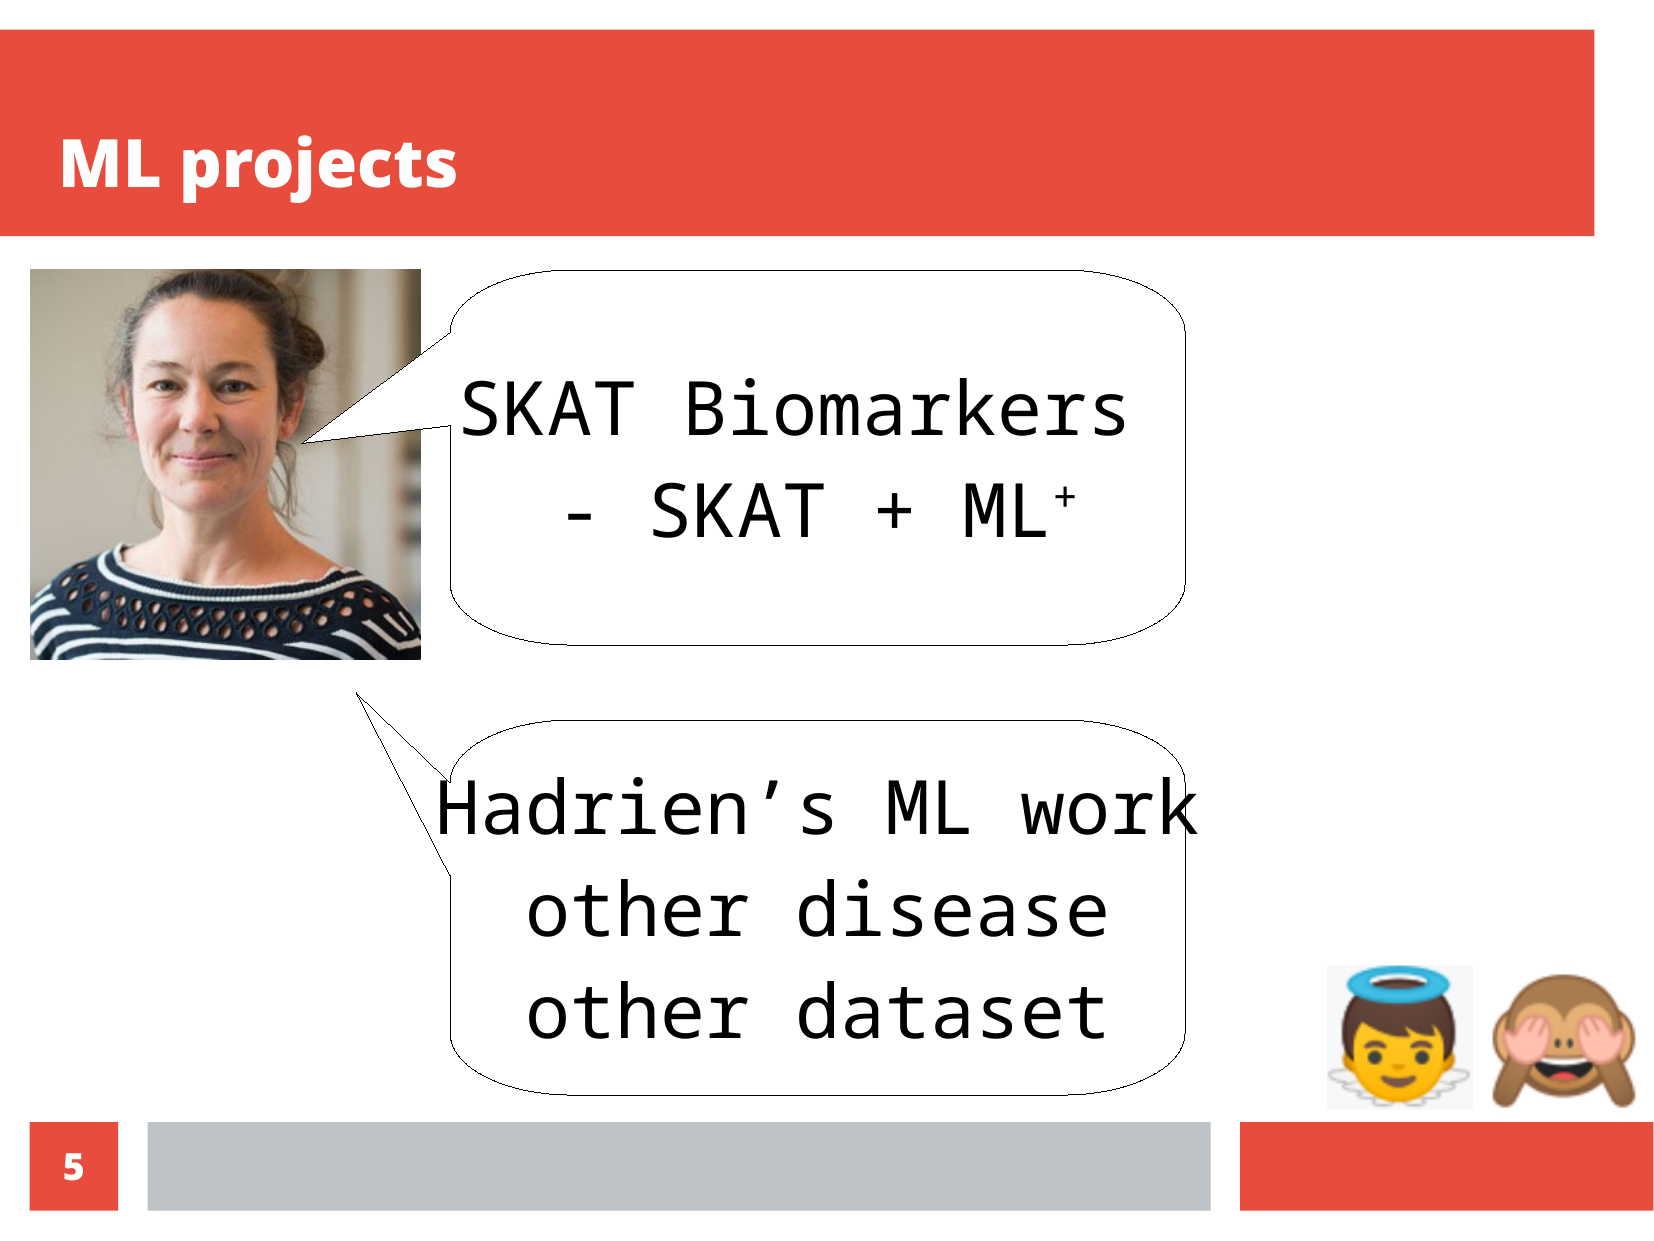

# ML projects
SKAT Biomarkers
- SKAT + ML+
Hadrien’s ML work
other disease
other dataset
5